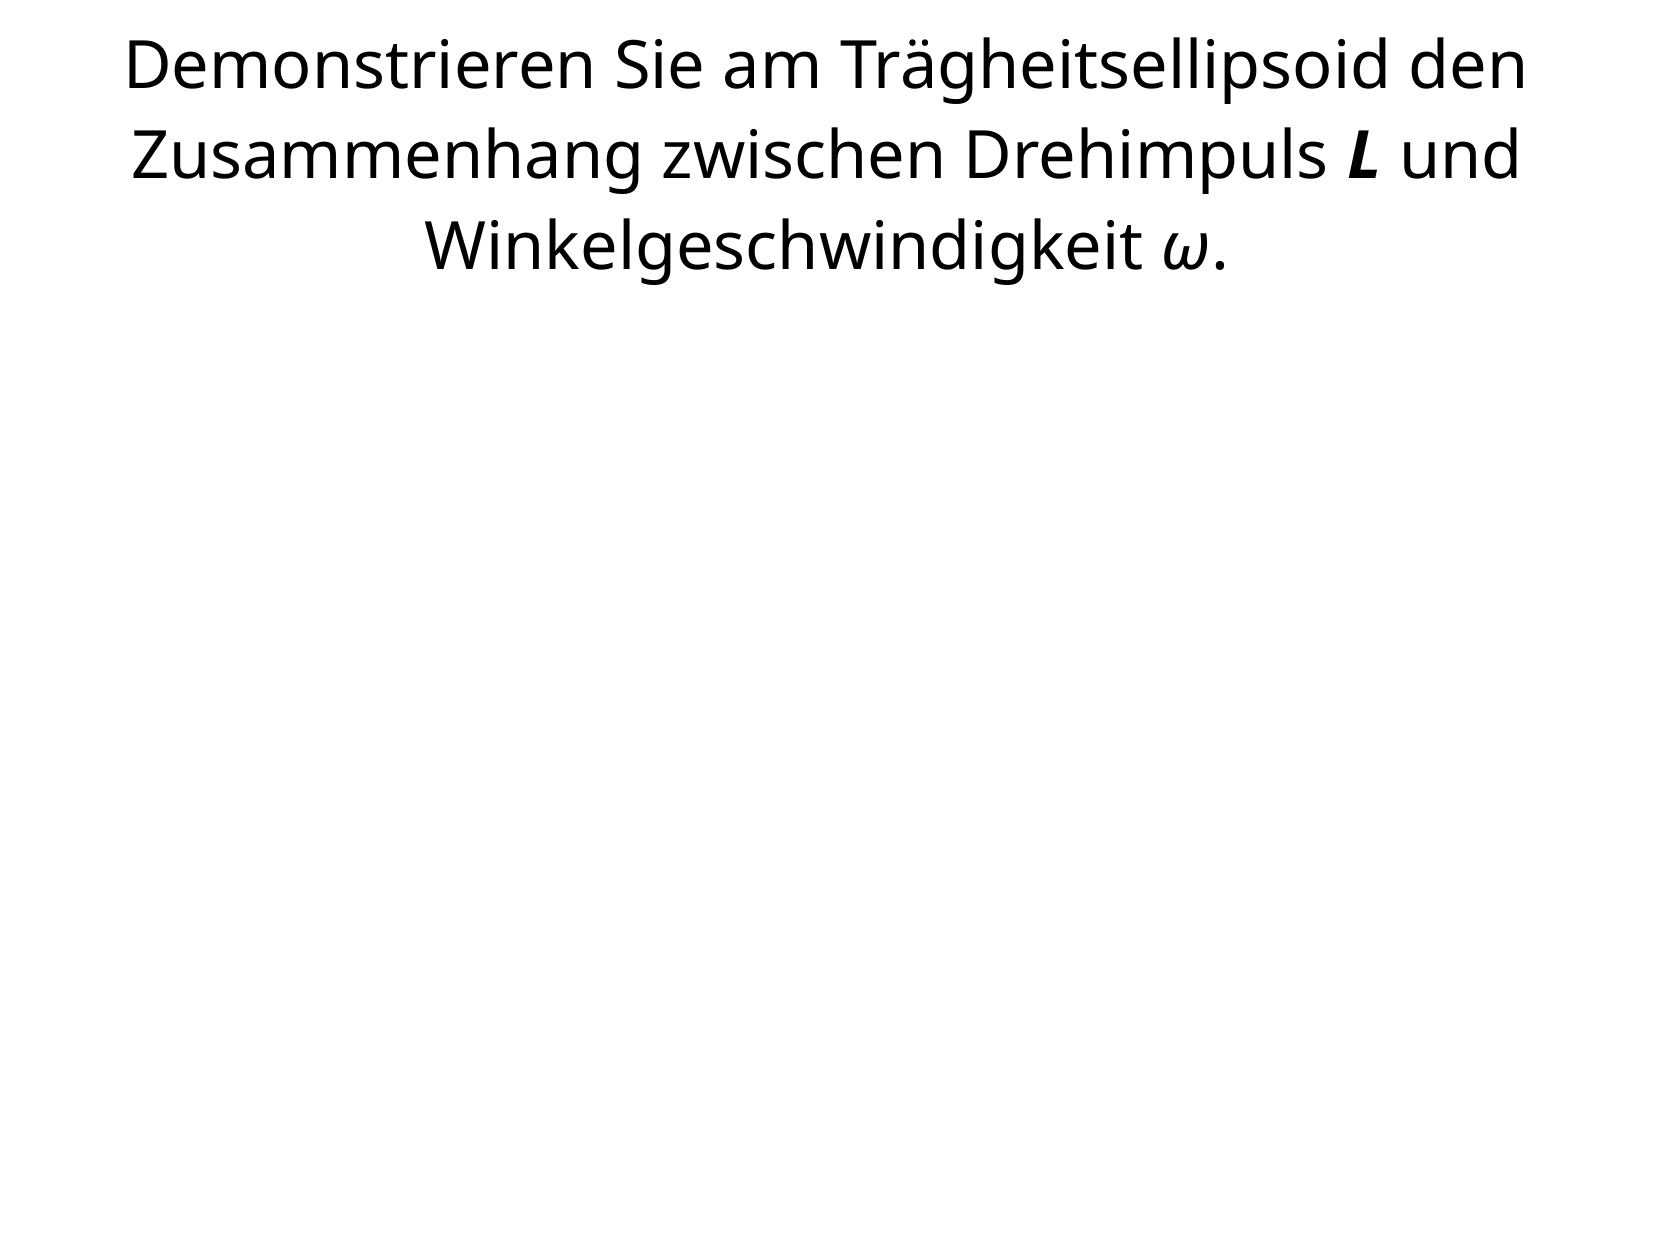

# Demonstrieren Sie am Trägheitsellipsoid den Zusammenhang zwischen Drehimpuls L und Winkelgeschwindigkeit ω.